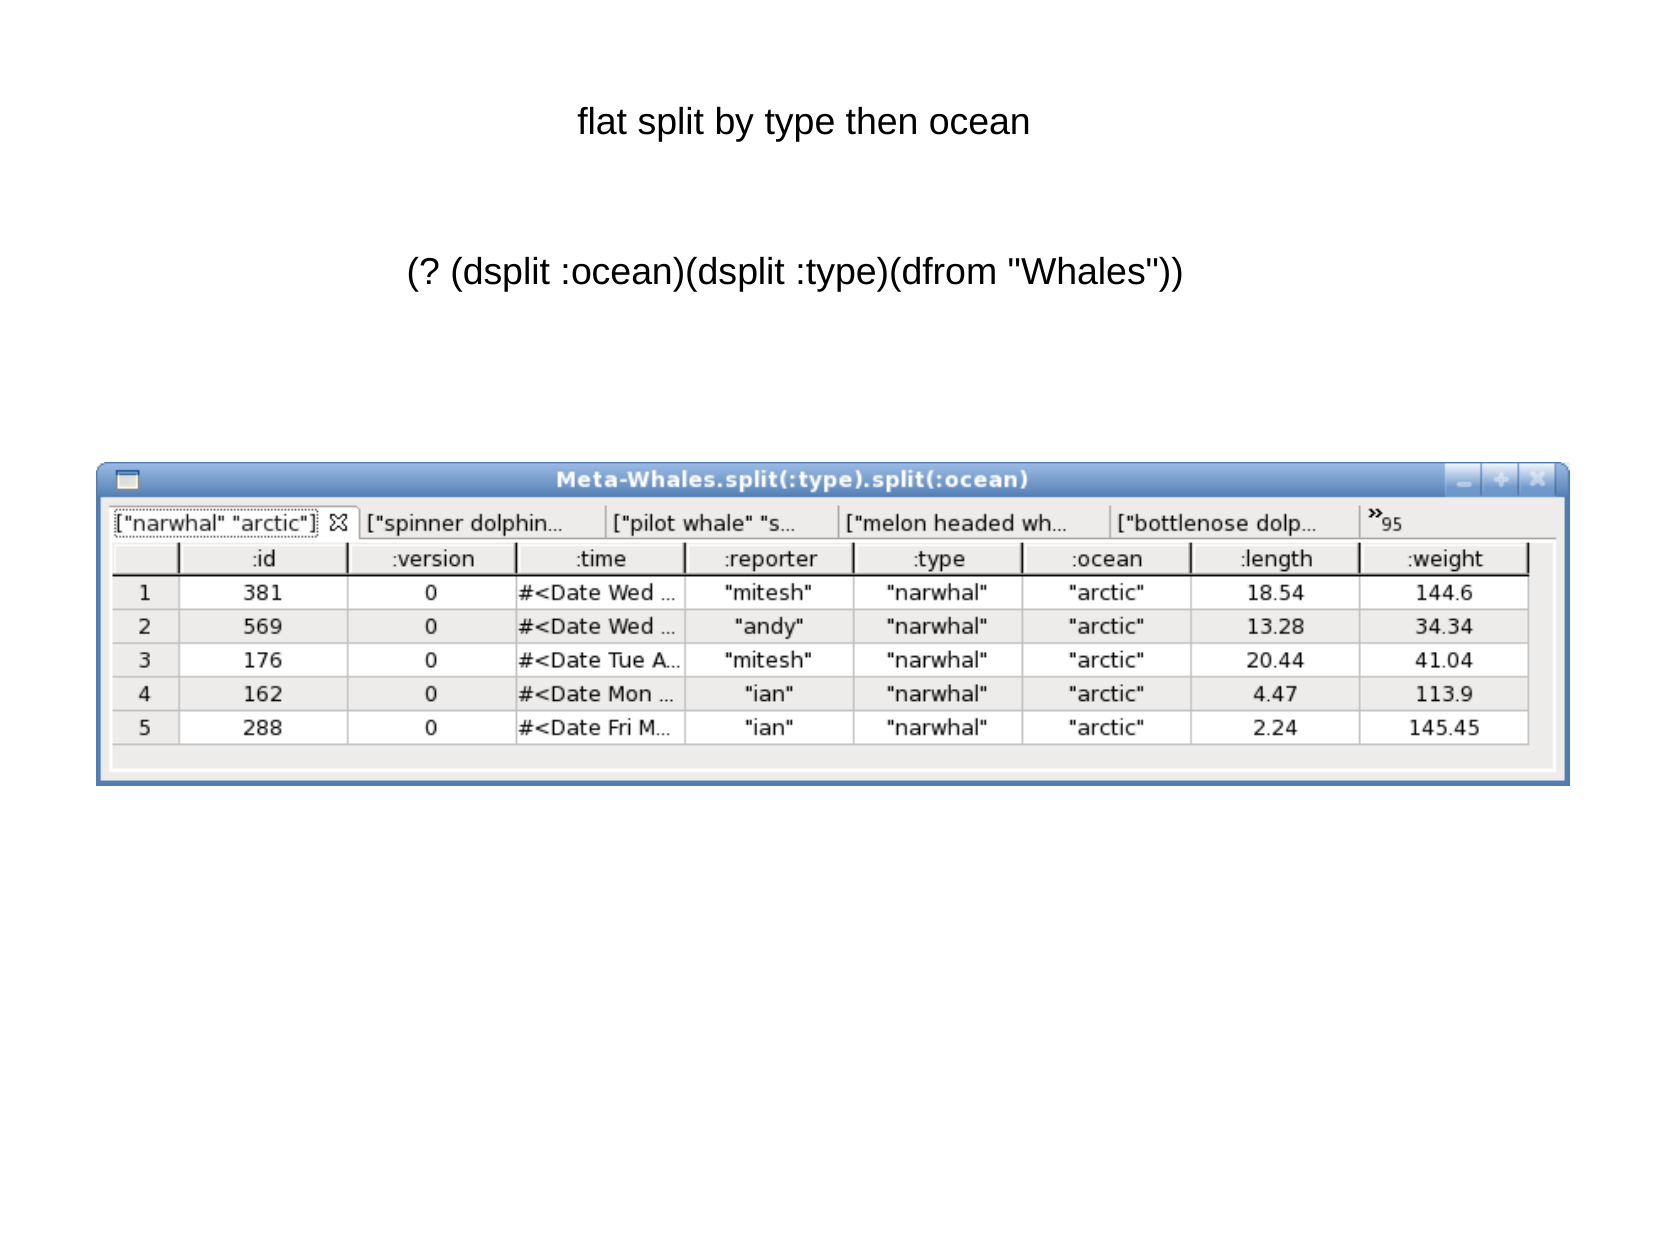

flat split by type then ocean
(? (dsplit :ocean)(dsplit :type)(dfrom "Whales"))